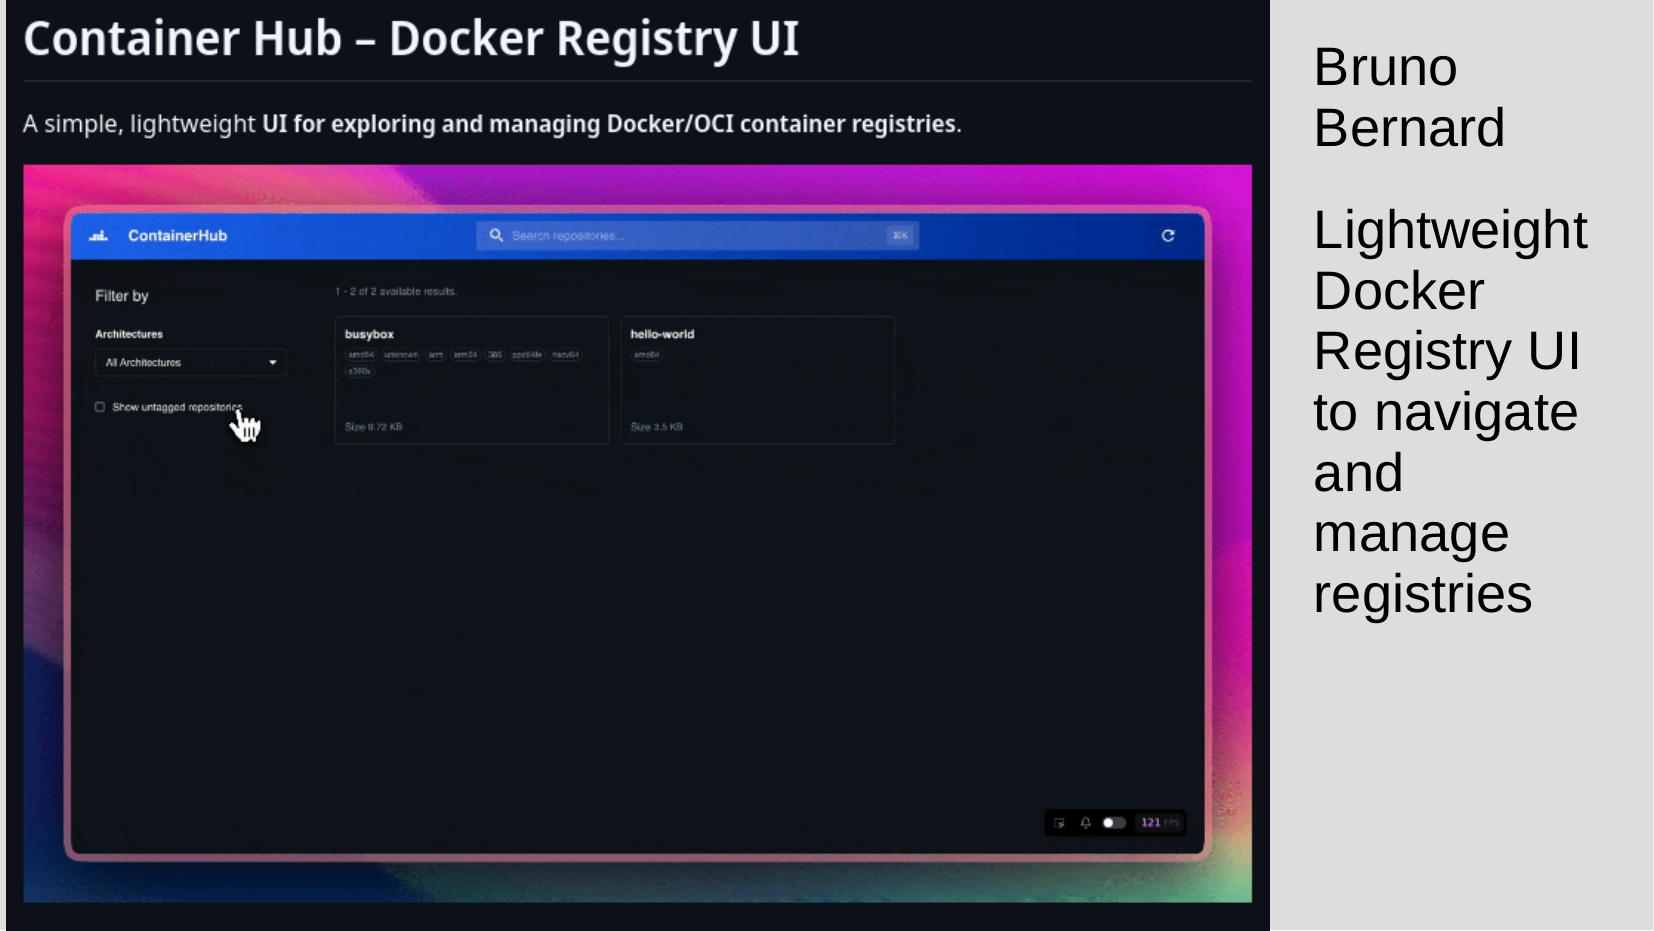

Bruno Bernard
Lightweight Docker Registry UI to navigate and manage registries